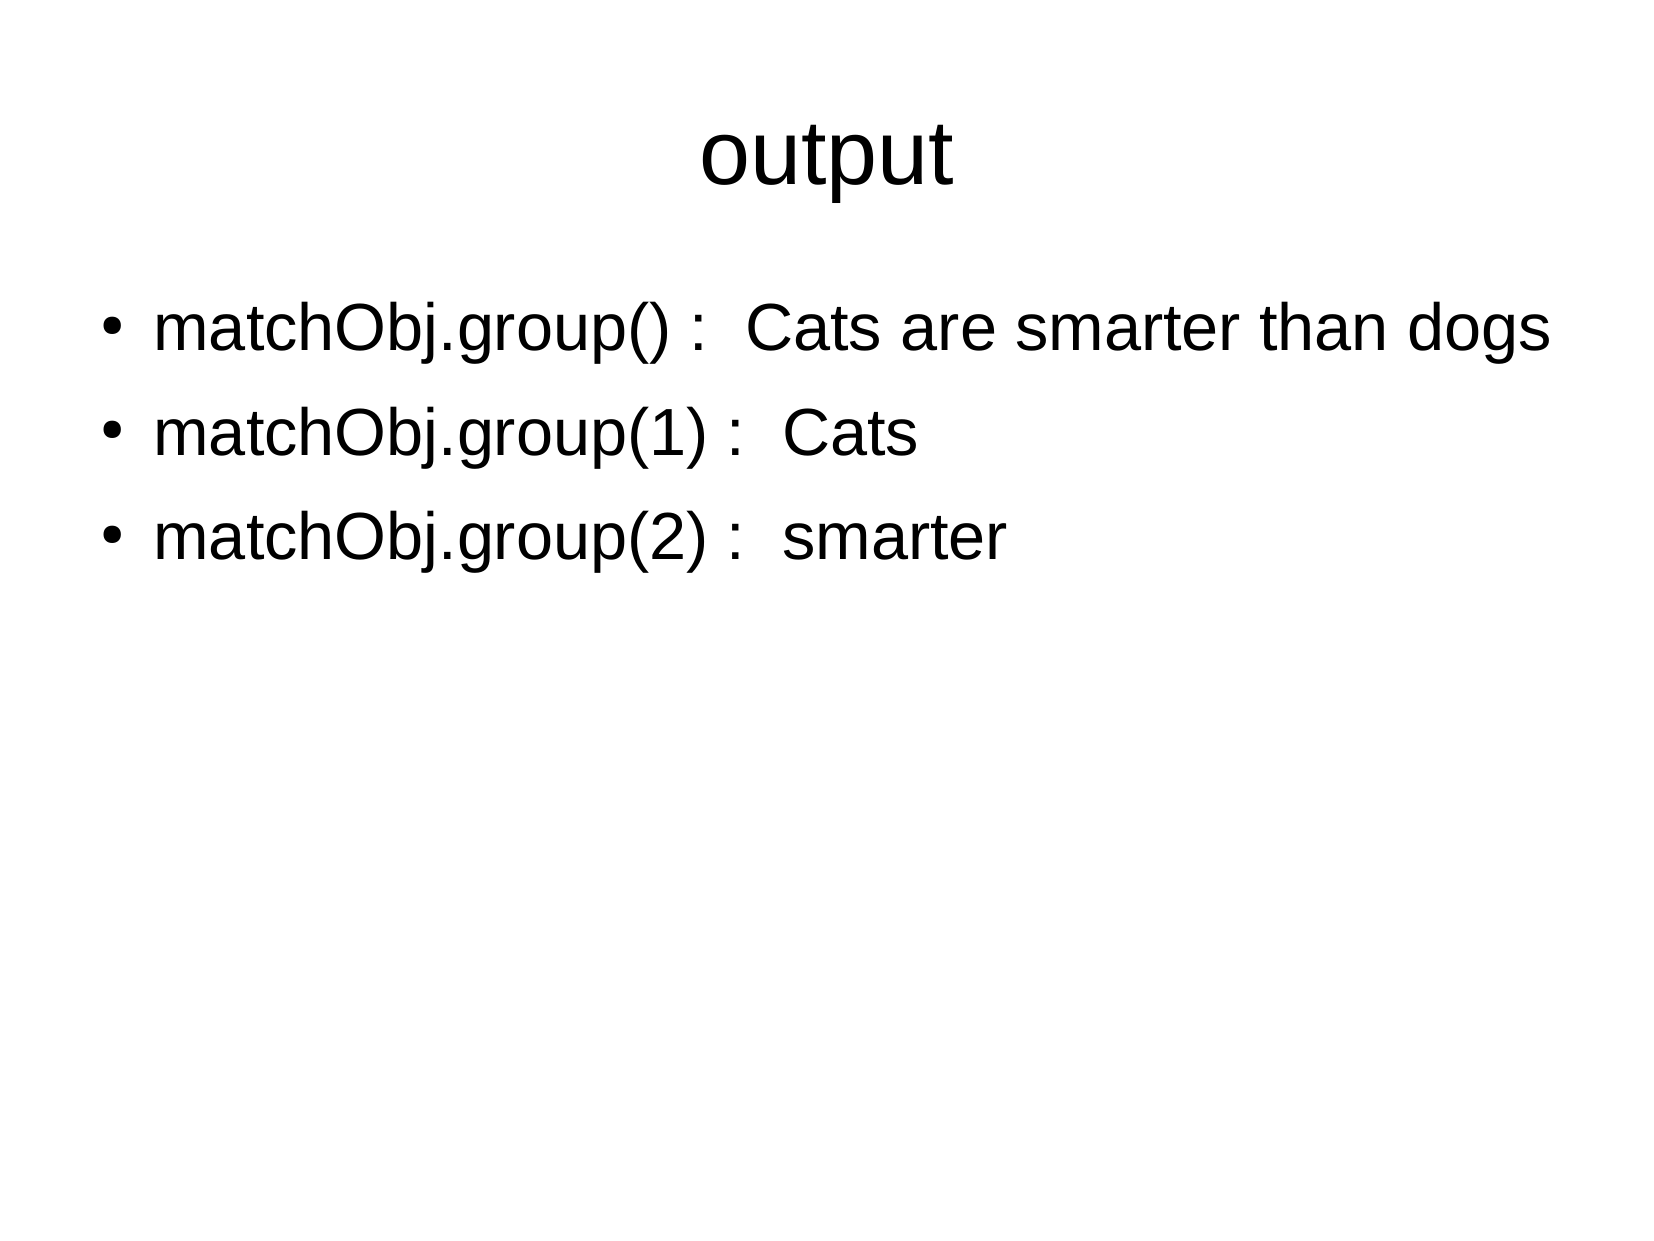

# output
matchObj.group() : Cats are smarter than dogs
matchObj.group(1) : Cats
matchObj.group(2) : smarter